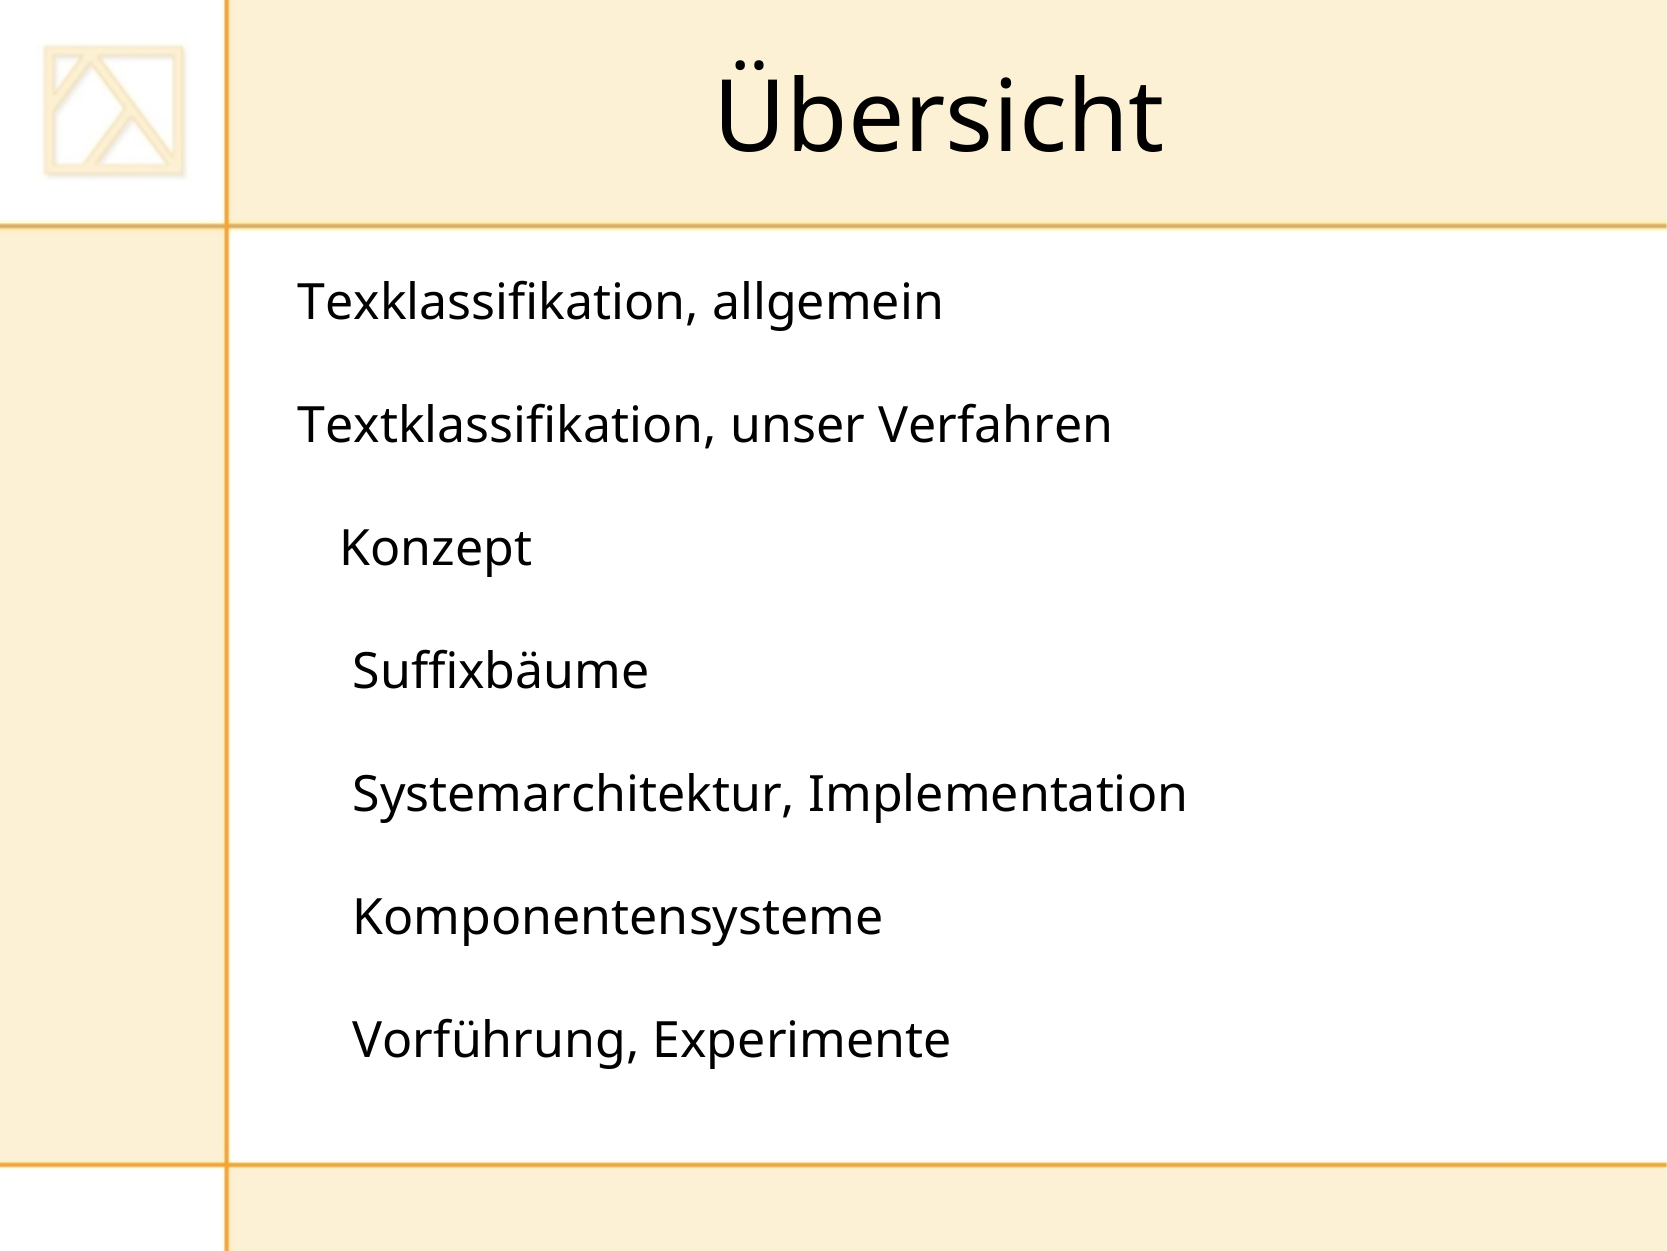

# Übersicht
Texklassifikation, allgemein
Textklassifikation, unser Verfahren
Konzept
 Suffixbäume
 Systemarchitektur, Implementation
 Komponentensysteme
 Vorführung, Experimente